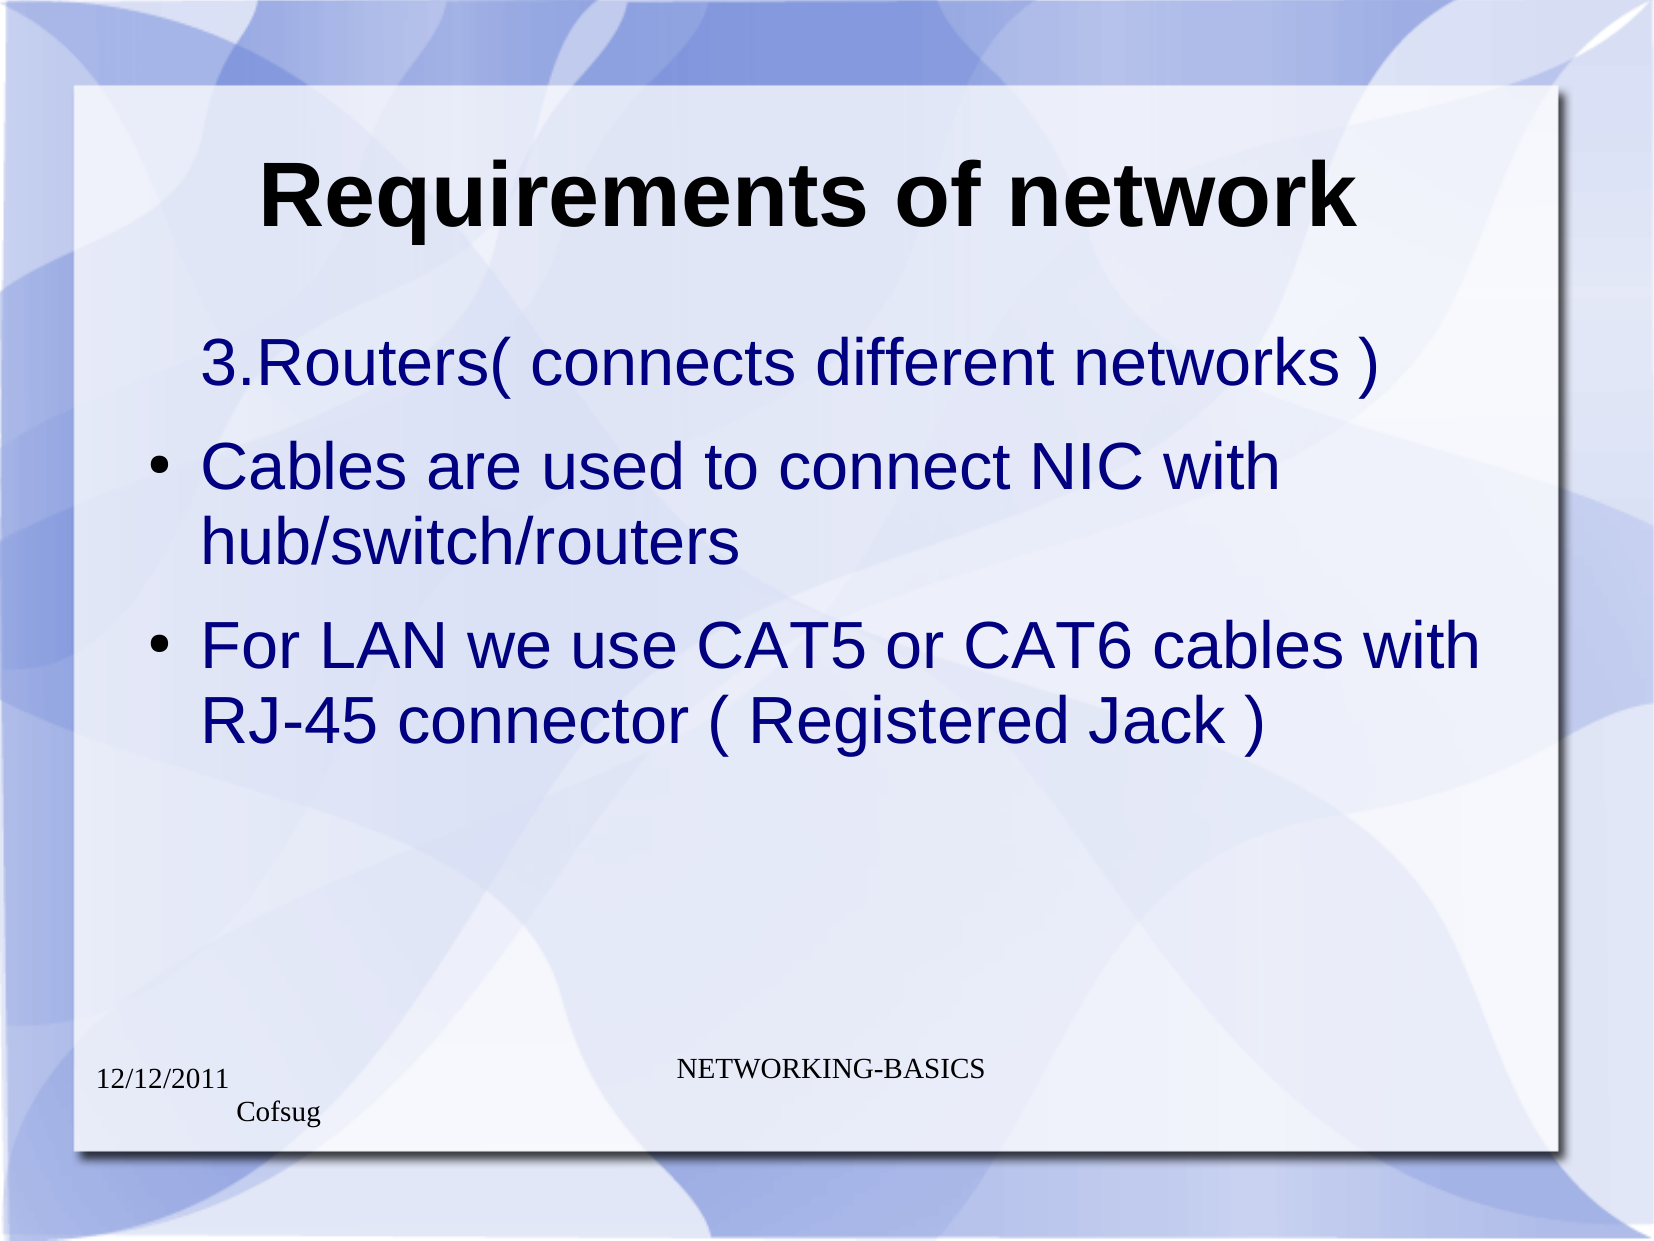

# Requirements of network
3.Routers( connects different networks )
Cables are used to connect NIC with hub/switch/routers
For LAN we use CAT5 or CAT6 cables with RJ-45 connector ( Registered Jack )